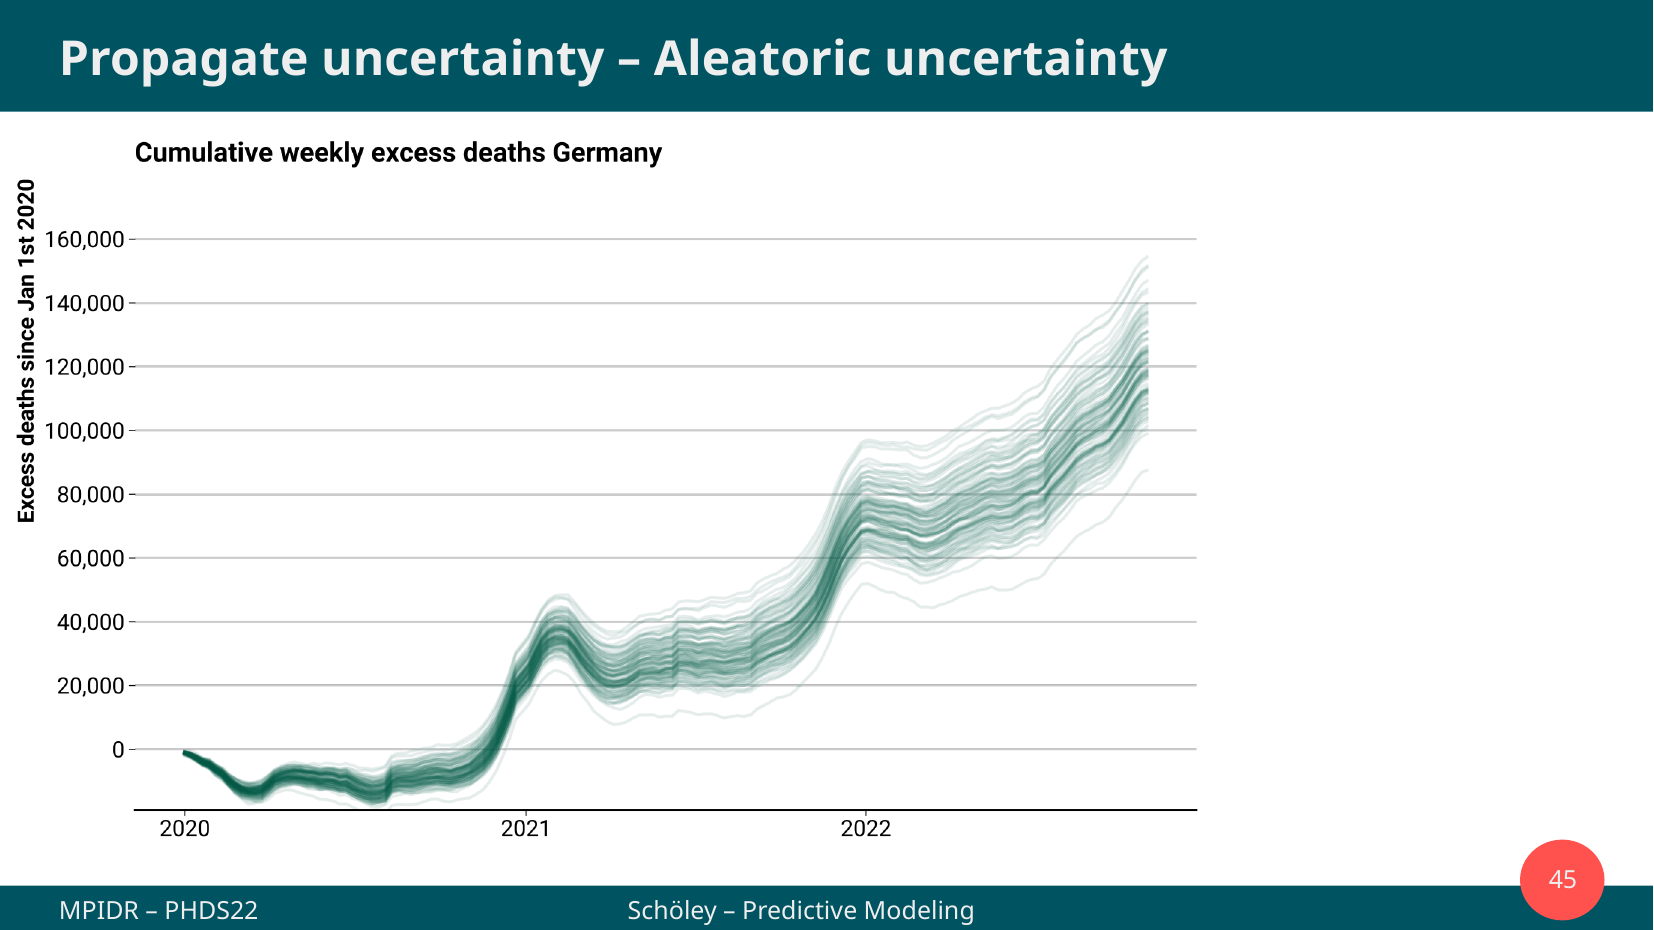

# Propagate uncertainty – Aleatoric uncertainty
45
MPIDR – PHDS22
Schöley – Predictive Modeling